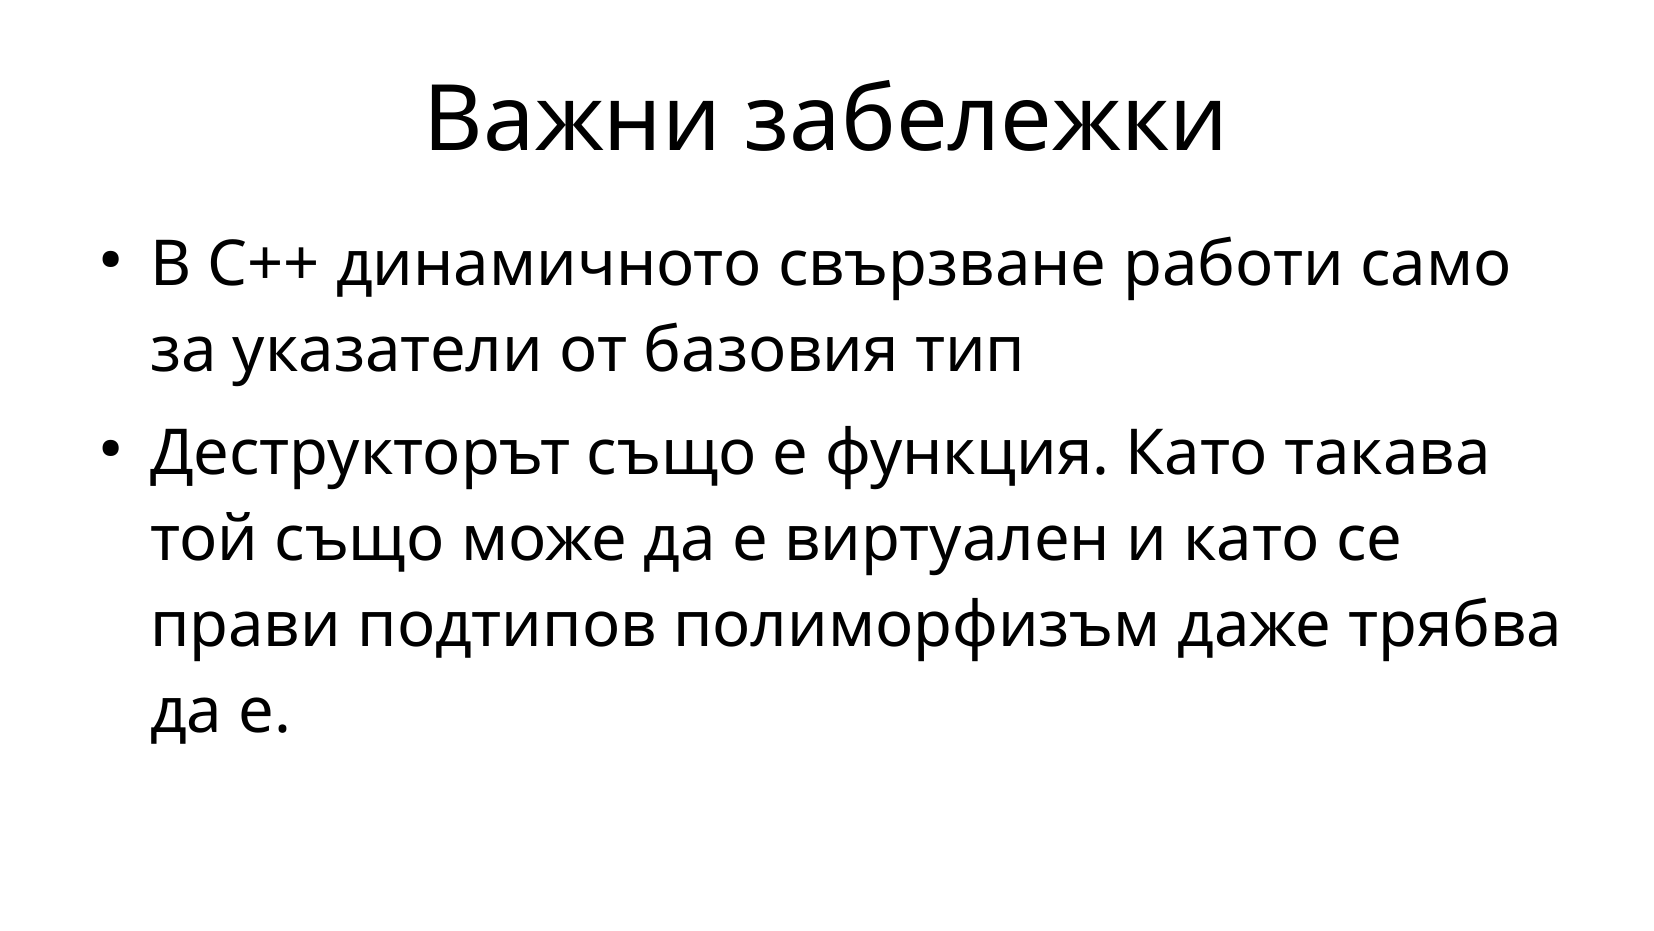

# Важни забележки
В C++ динамичното свързване работи само за указатели от базовия тип
Деструкторът също е функция. Като такава той също може да е виртуален и като се прави подтипов полиморфизъм даже трябва да е.